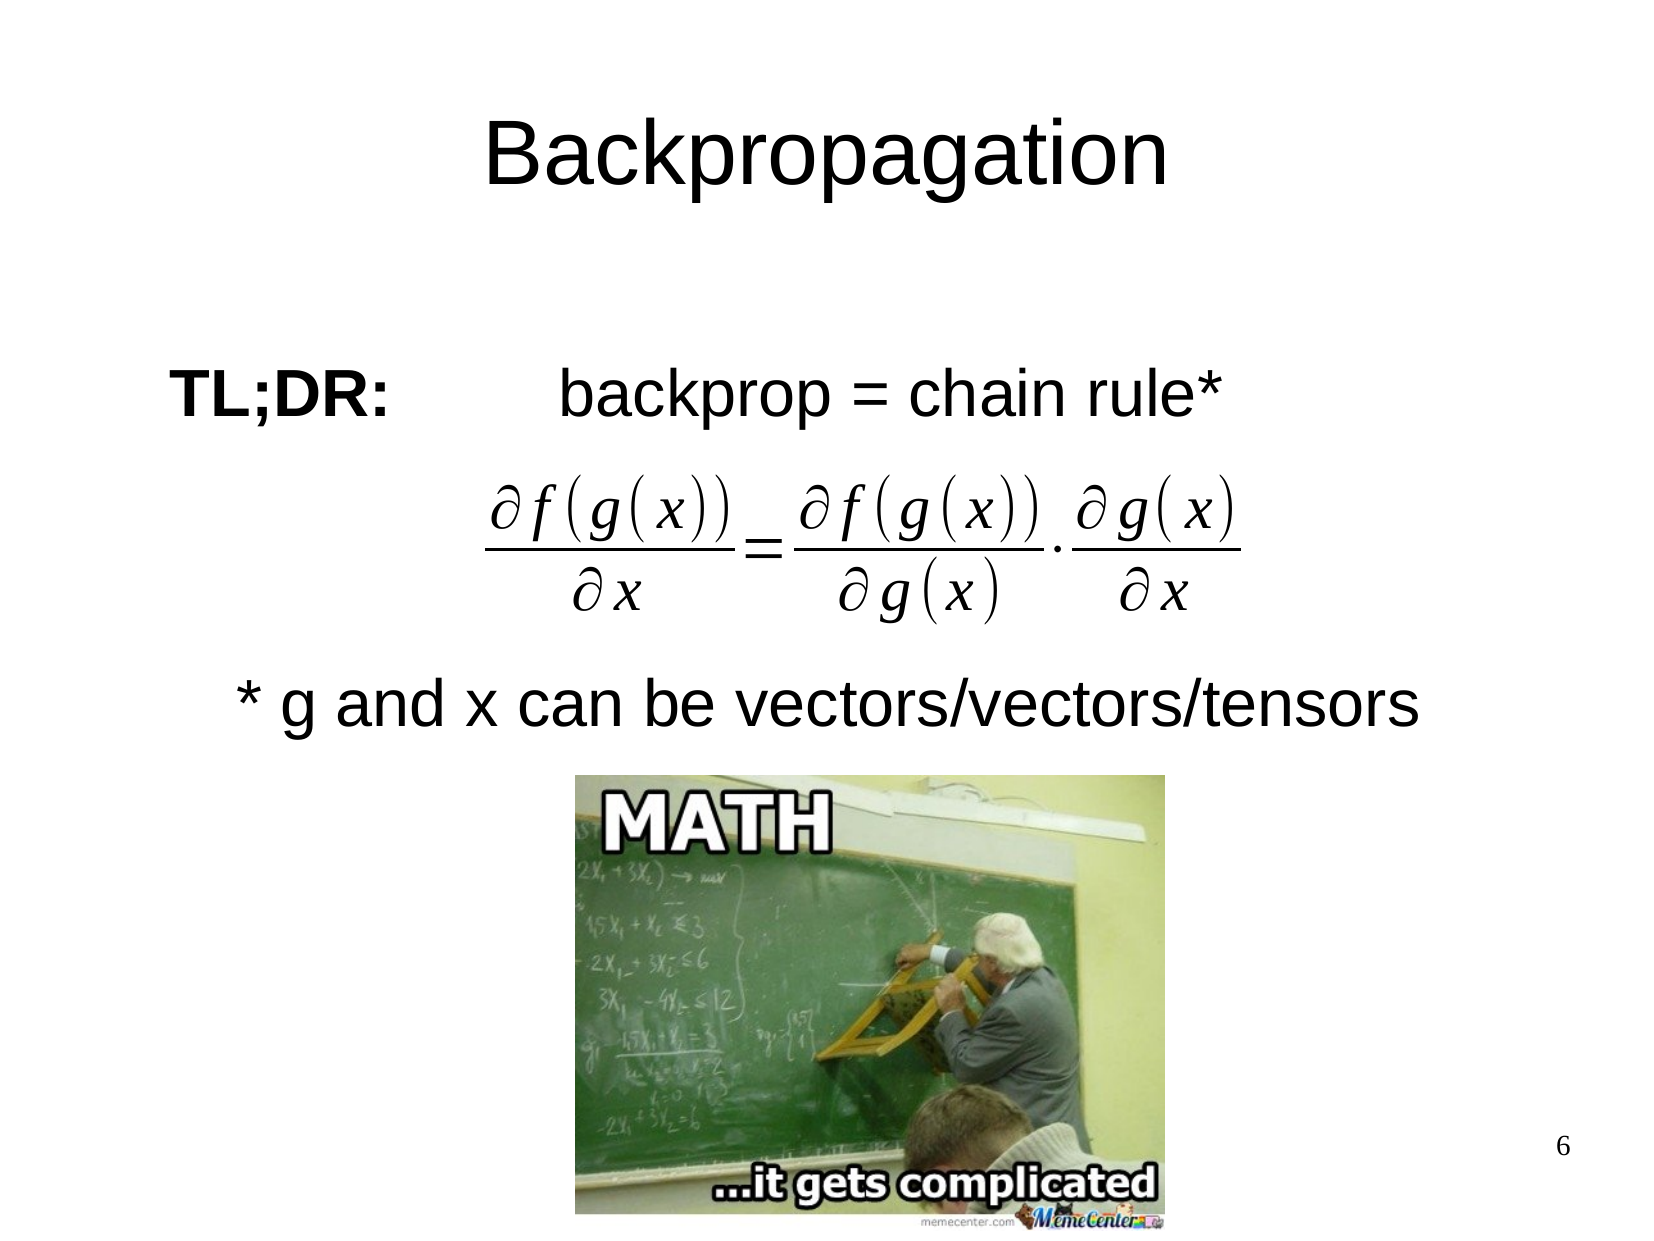

# Backpropagation
TL;DR: backprop = chain rule*
* g and x can be vectors/vectors/tensors
6